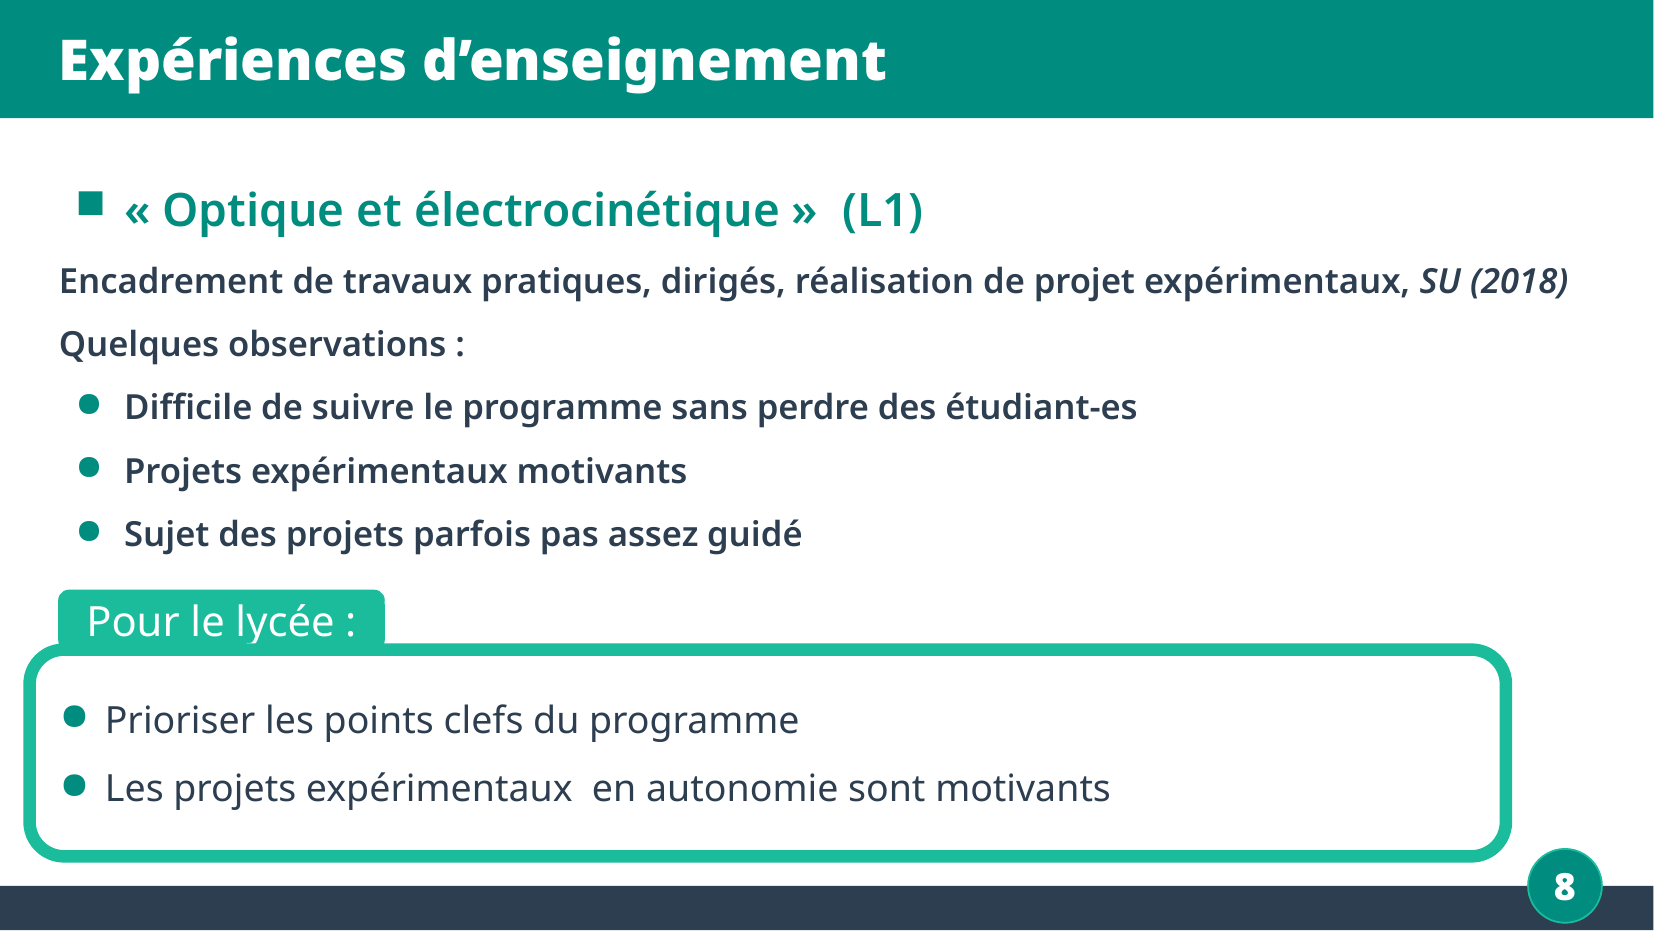

# Expériences d’enseignement
« Optique et électrocinétique » (L1)
Encadrement de travaux pratiques, dirigés, réalisation de projet expérimentaux, SU (2018)
Quelques observations :
Difficile de suivre le programme sans perdre des étudiant-es
Projets expérimentaux motivants
Sujet des projets parfois pas assez guidé
Pour le lycée :
 Prioriser les points clefs du programme
 Les projets expérimentaux en autonomie sont motivants